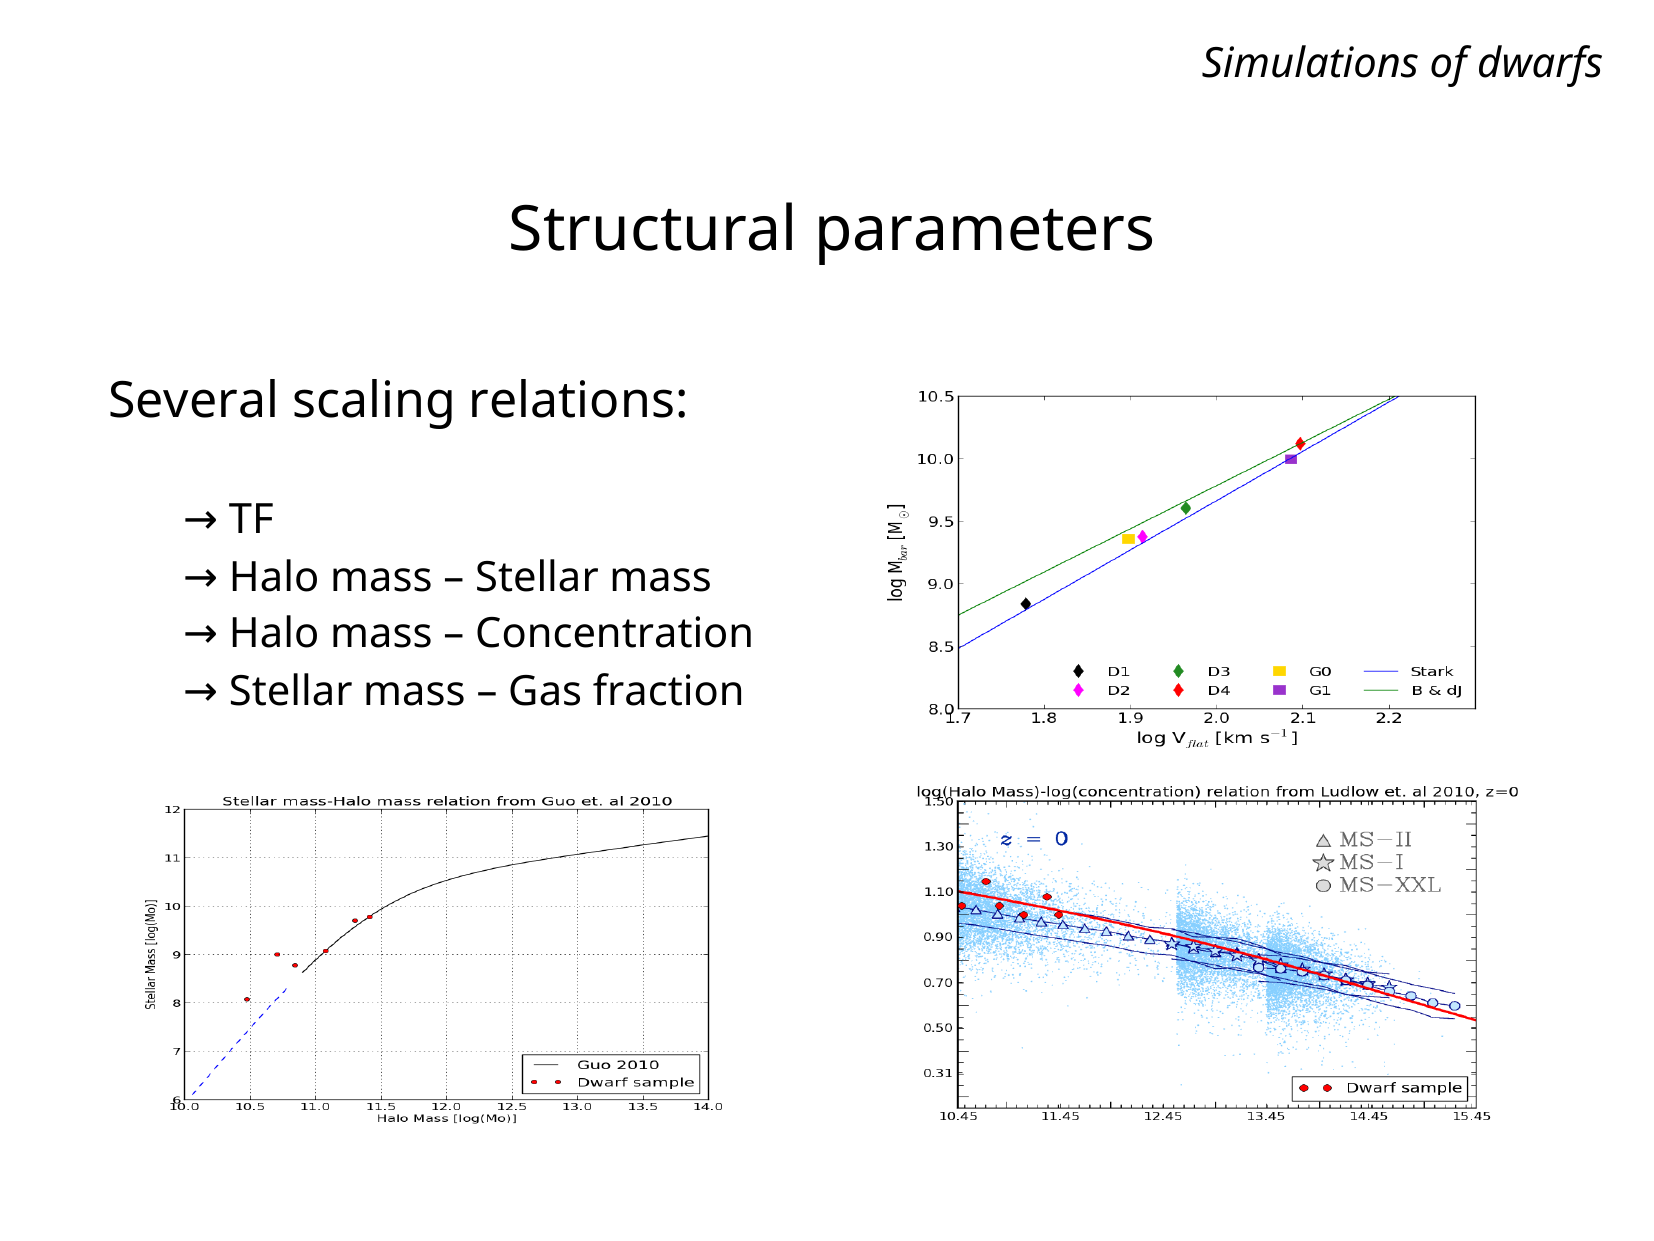

Simulations of dwarfs
Structural parameters
# Several scaling relations: → TF → Halo mass – Stellar mass → Halo mass – Concentration → Stellar mass – Gas fraction